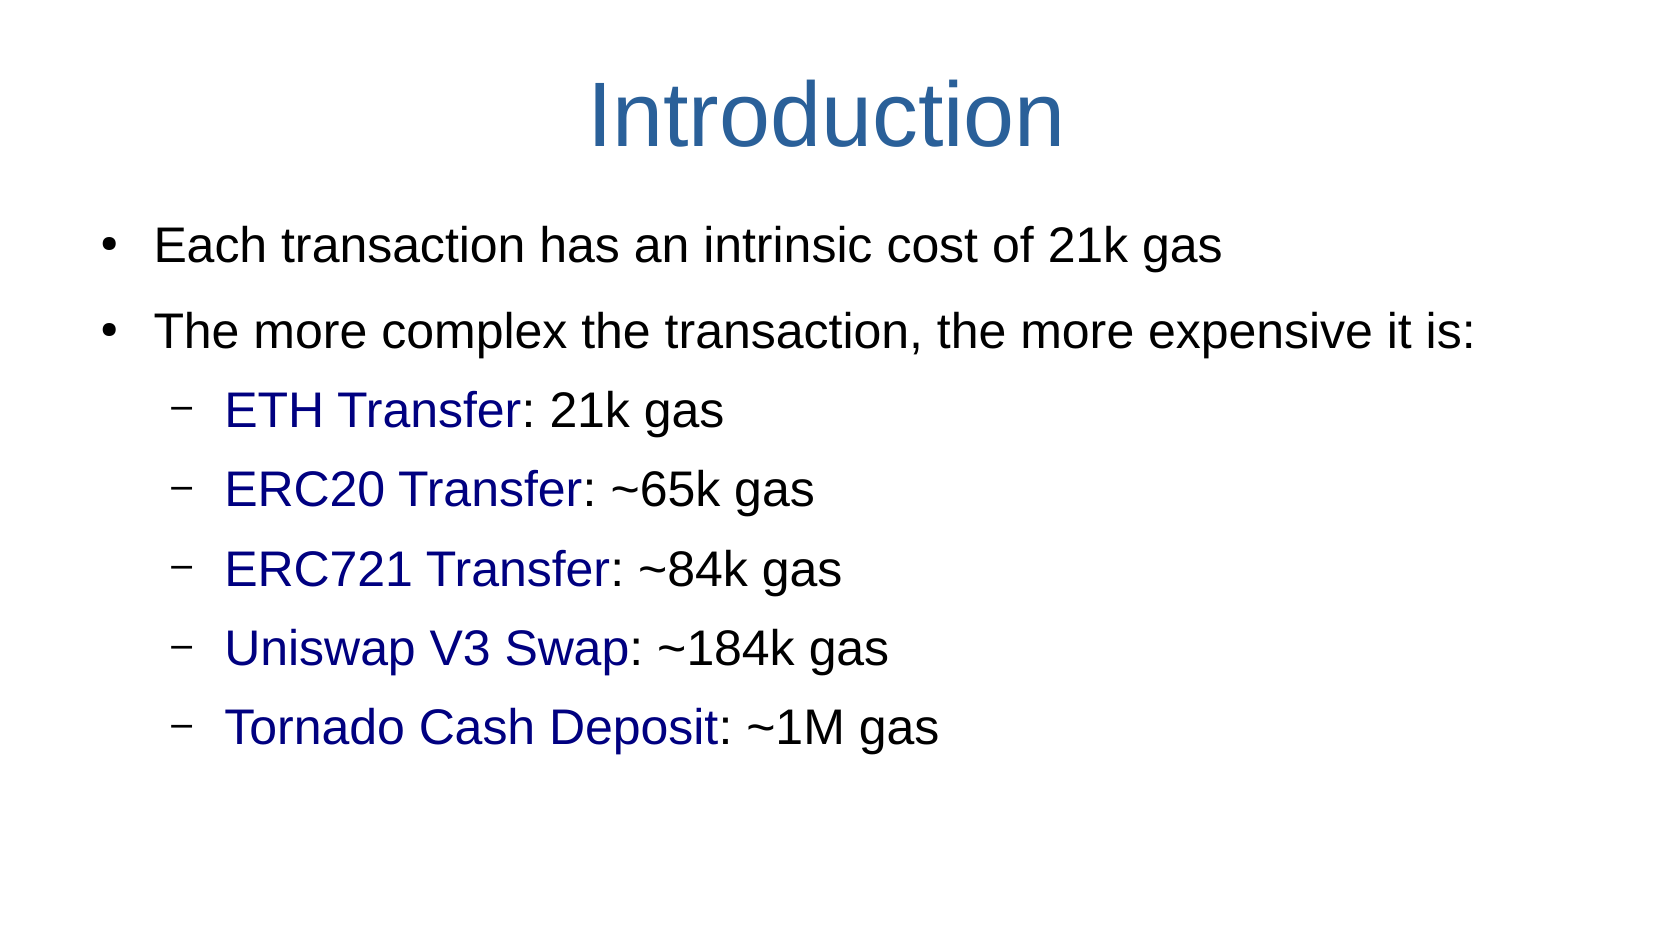

Introduction
# Each transaction has an intrinsic cost of 21k gas
The more complex the transaction, the more expensive it is:
ETH Transfer: 21k gas
ERC20 Transfer: ~65k gas
ERC721 Transfer: ~84k gas
Uniswap V3 Swap: ~184k gas
Tornado Cash Deposit: ~1M gas